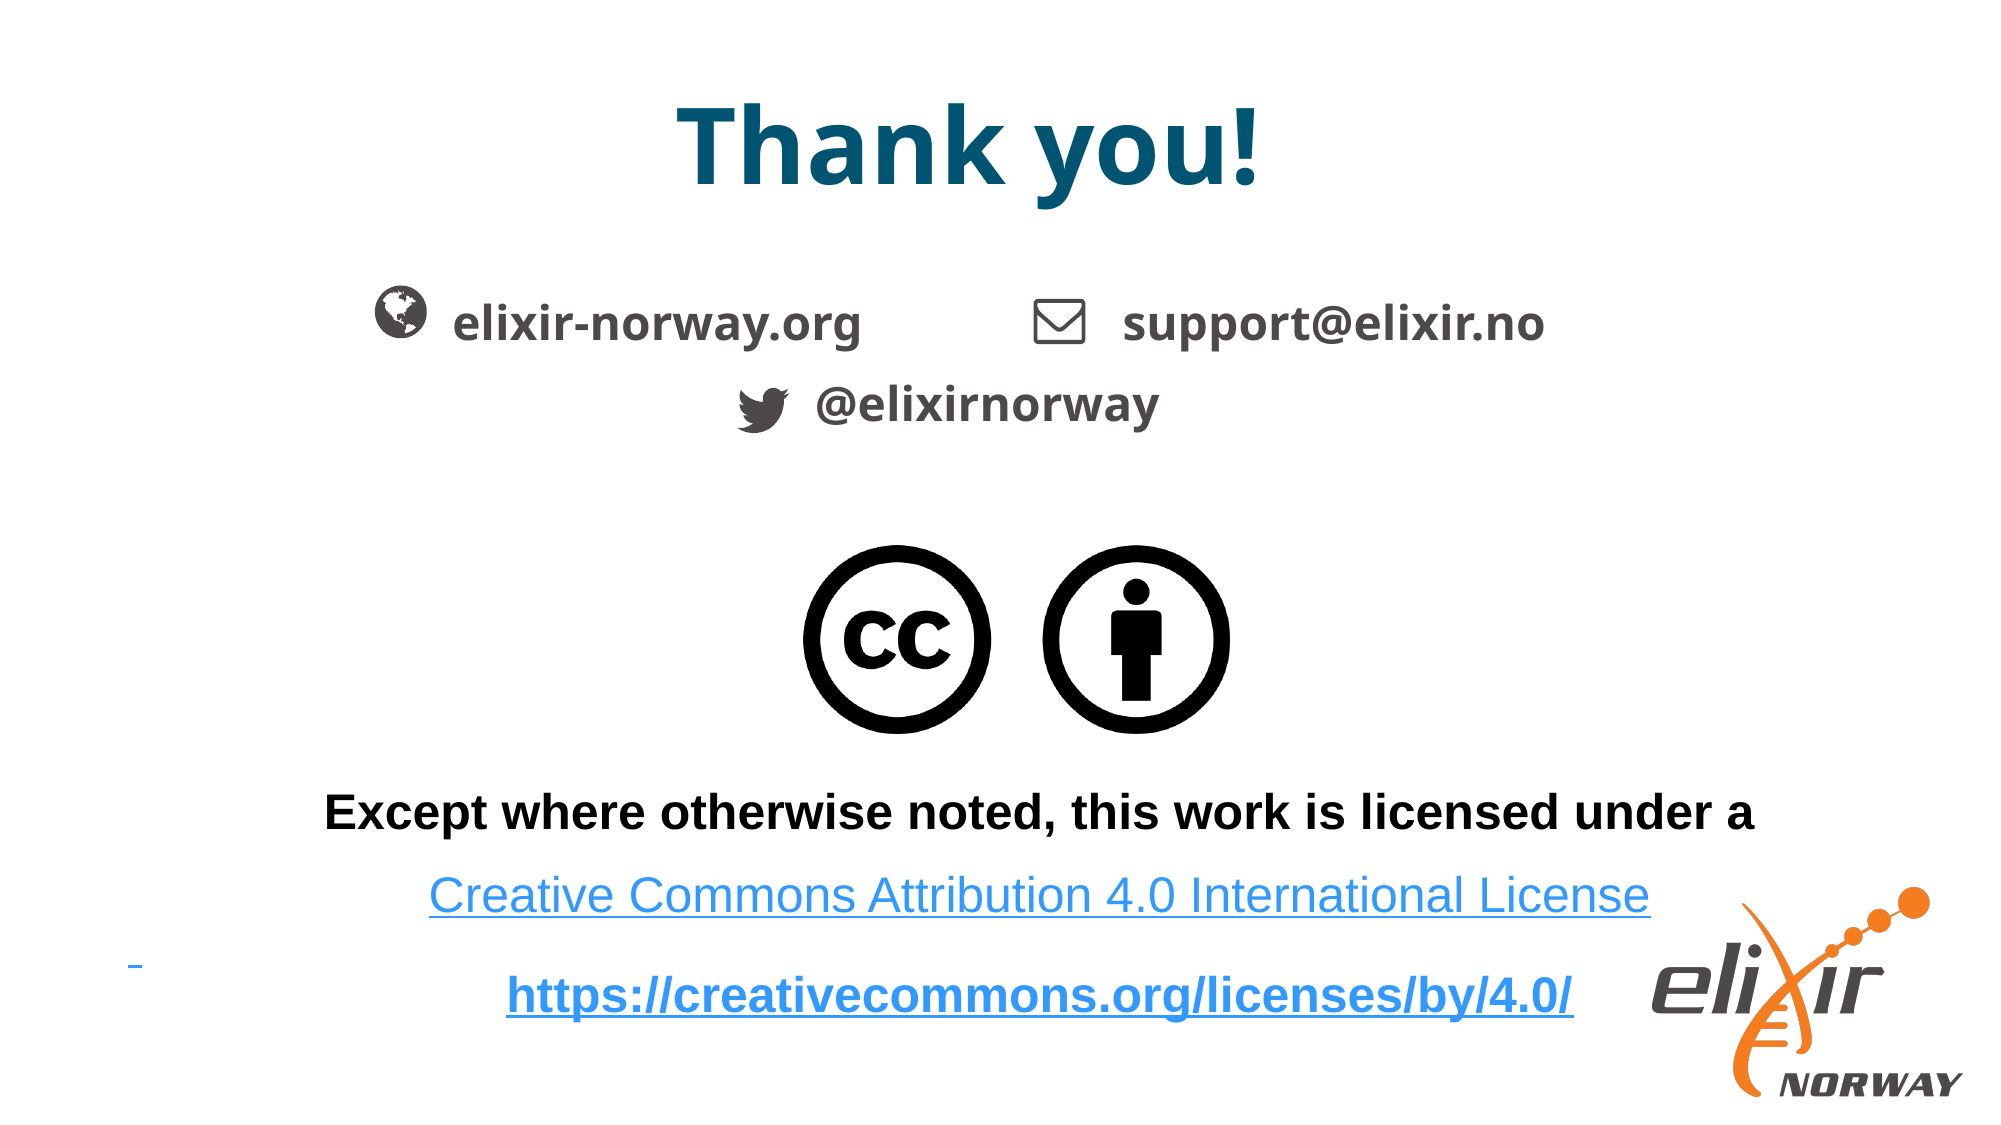

# Thank you!
elixir-norway.org
support@elixir.no
@elixirnorway
Except where otherwise noted, this work is licensed under a
Creative Commons Attribution 4.0 International License
https://creativecommons.org/licenses/by/4.0/